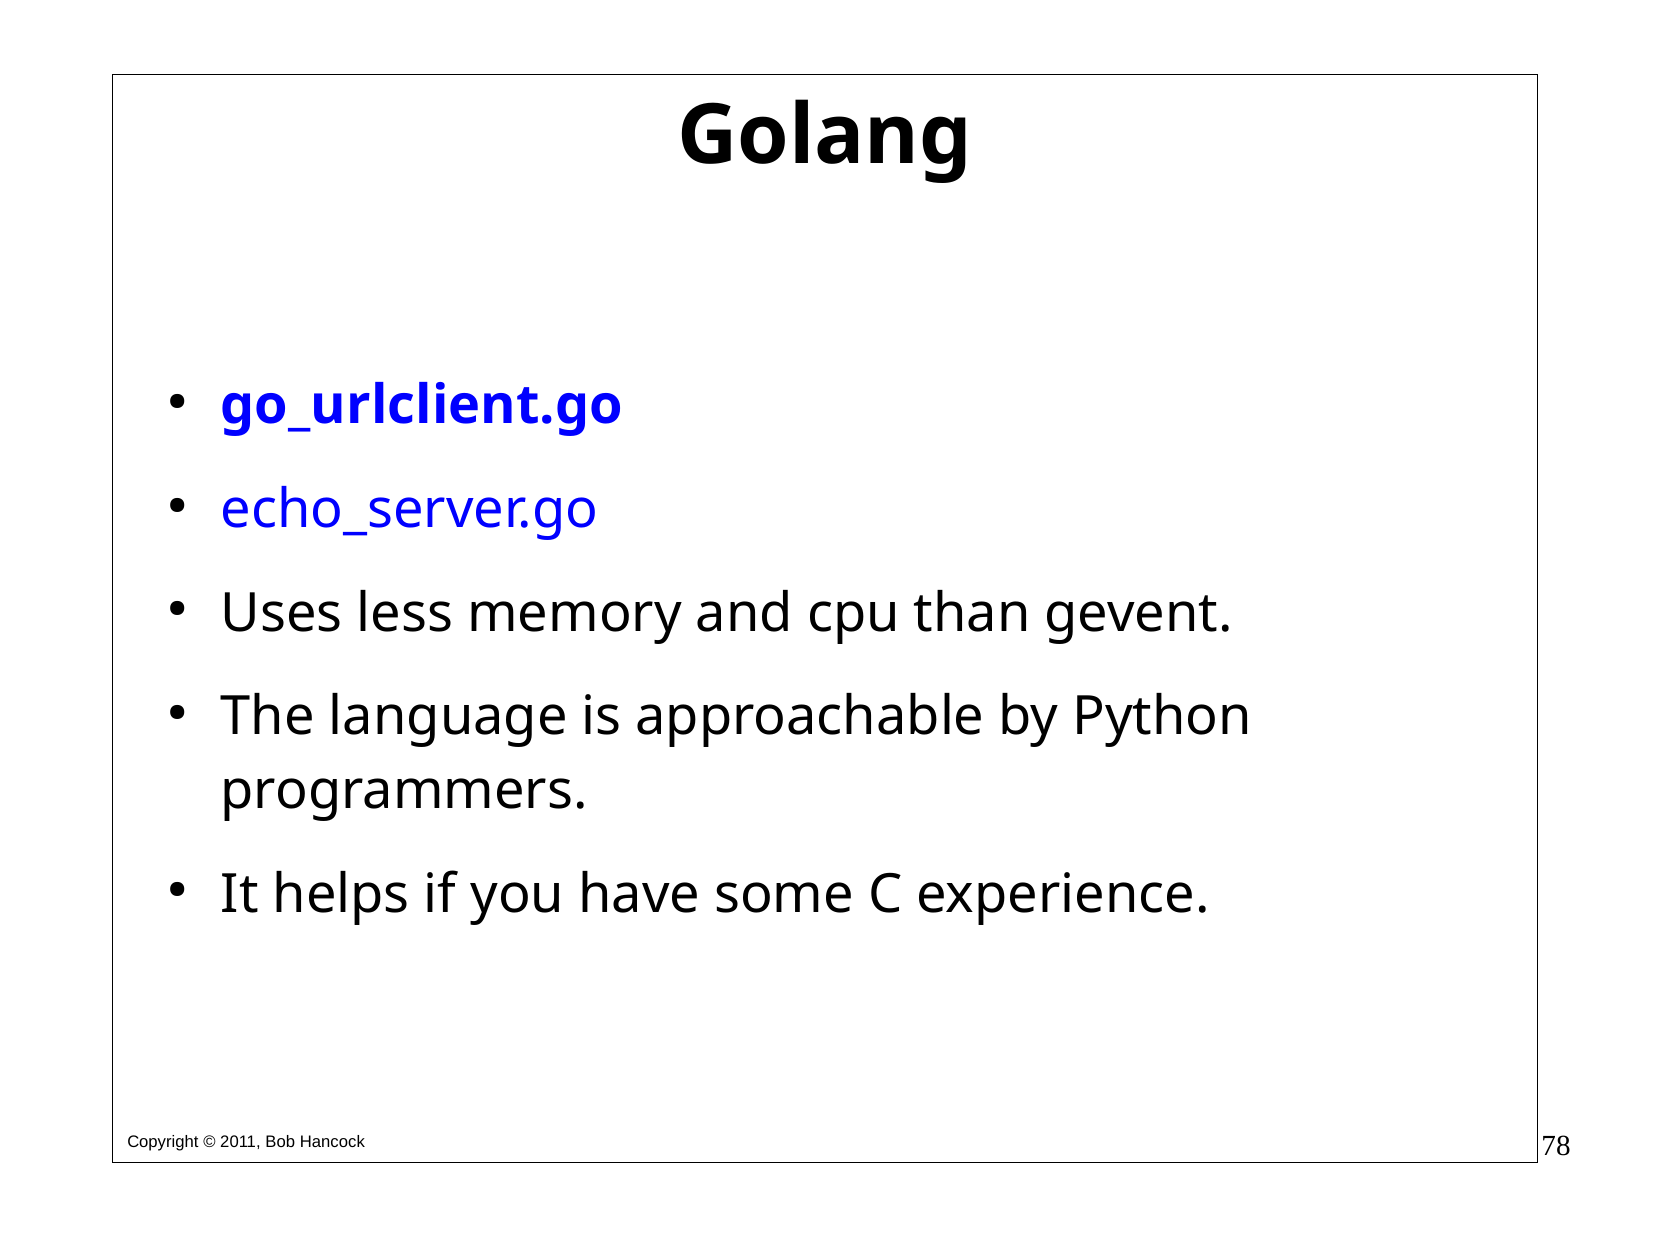

# Golang
go_urlclient.go
echo_server.go
Uses less memory and cpu than gevent.
The language is approachable by Python programmers.
It helps if you have some C experience.
Copyright © 2011, Bob Hancock
78